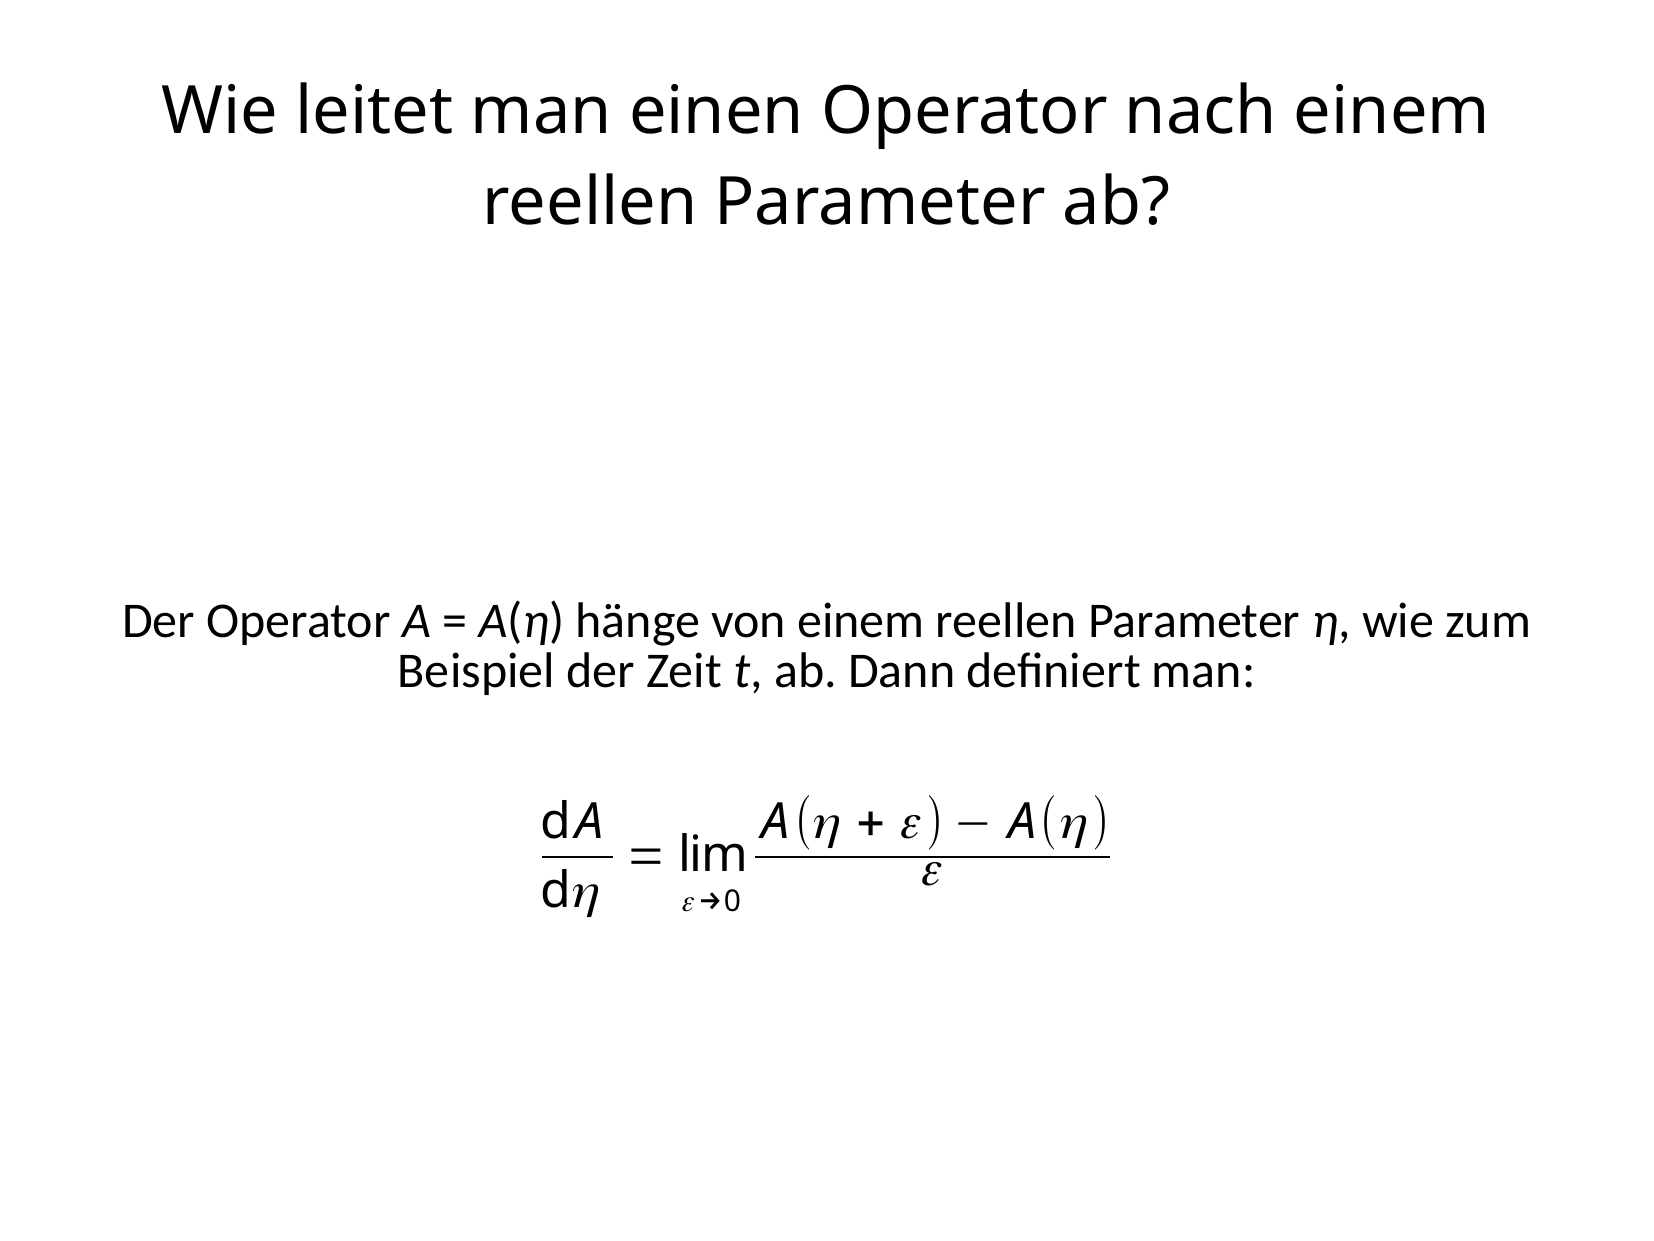

# Wie leitet man einen Operator nach einem reellen Parameter ab?
Der Operator A = A(η) hänge von einem reellen Parameter η, wie zum Beispiel der Zeit t, ab. Dann definiert man: